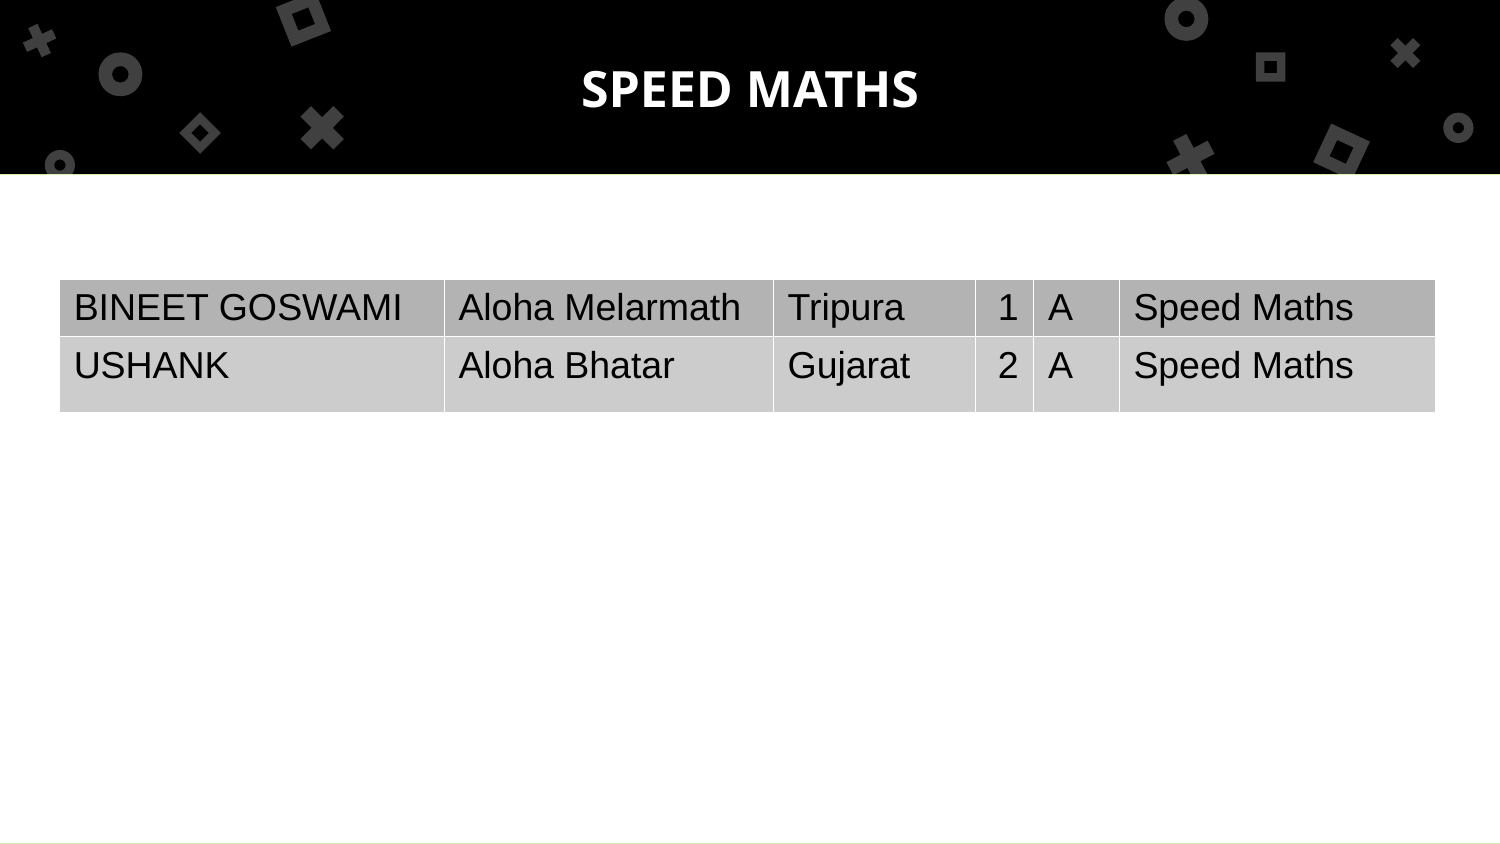

SPEED MATHS
| BINEET GOSWAMI | Aloha Melarmath | Tripura | 1 | A | Speed Maths |
| --- | --- | --- | --- | --- | --- |
| USHANK | Aloha Bhatar | Gujarat | 2 | A | Speed Maths |